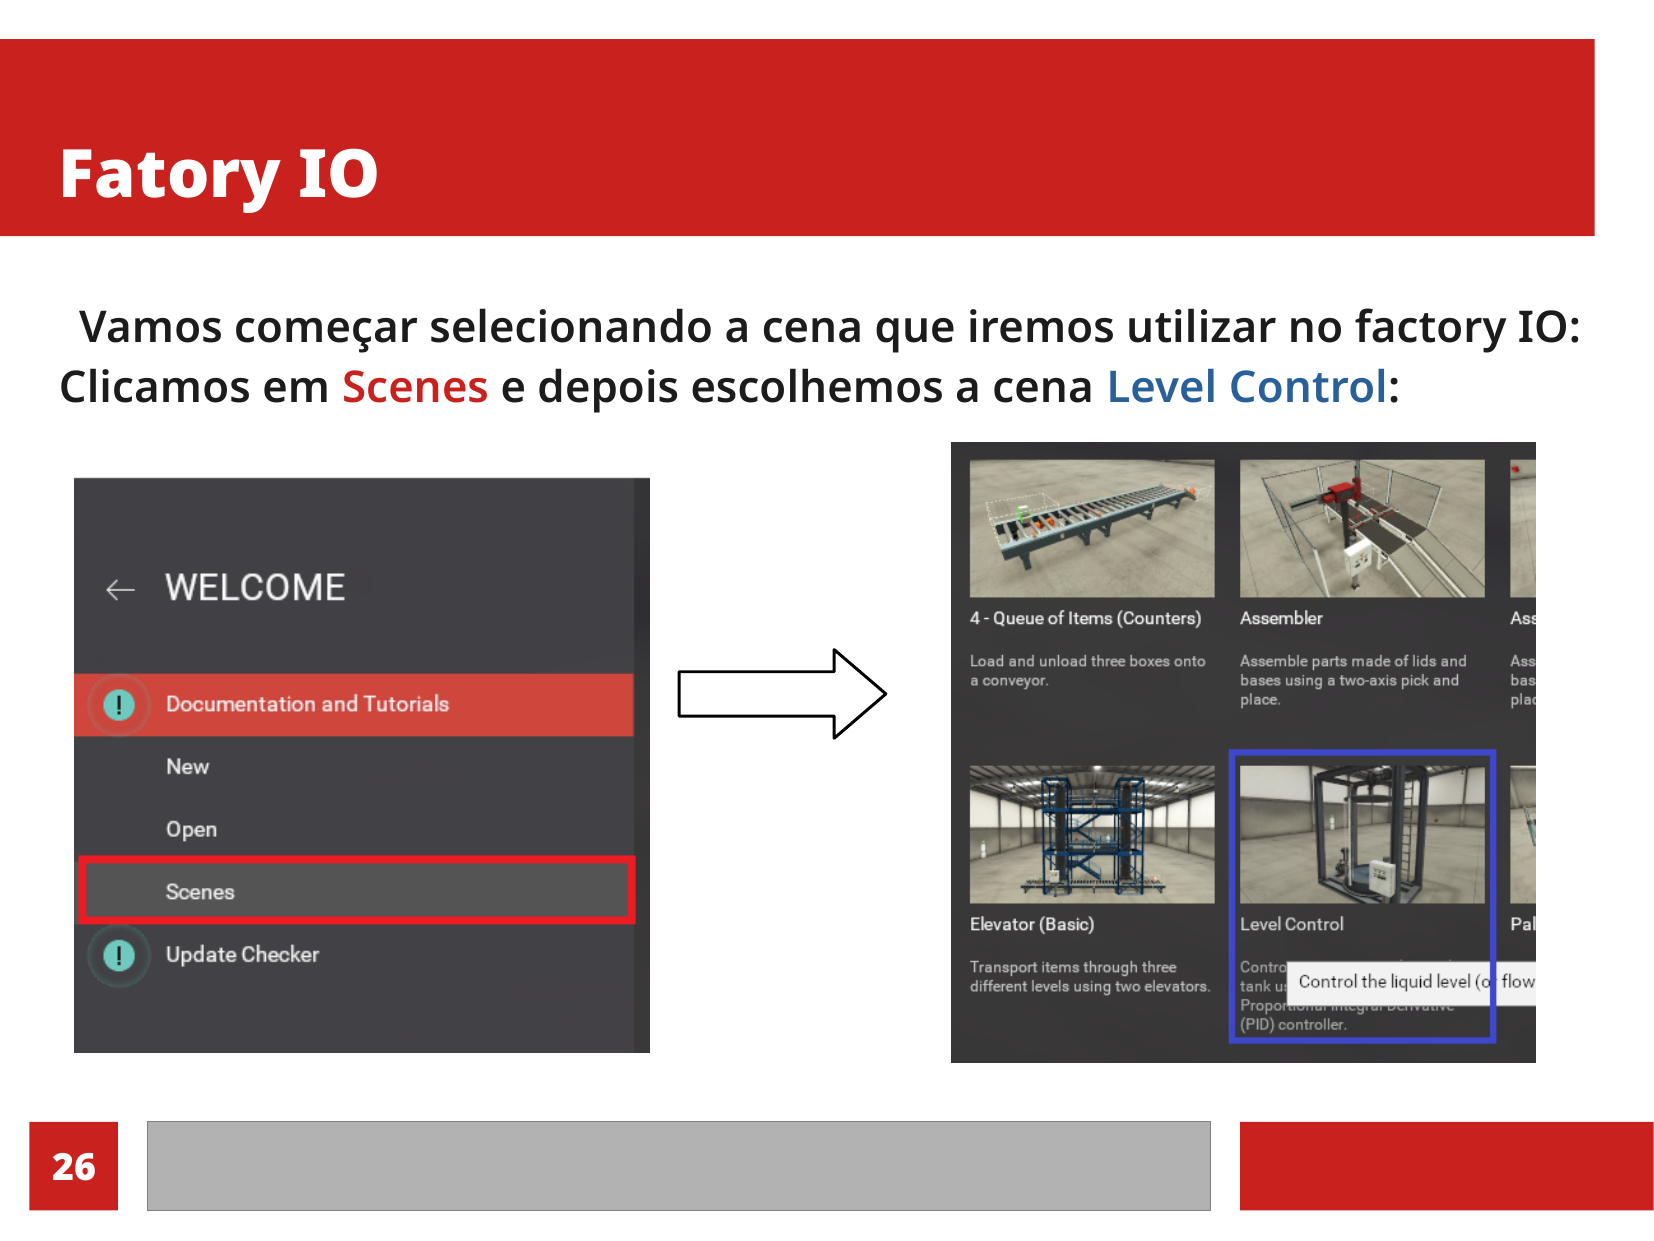

# Fatory IO
Vamos começar selecionando a cena que iremos utilizar no factory IO: Clicamos em Scenes e depois escolhemos a cena Level Control:
26